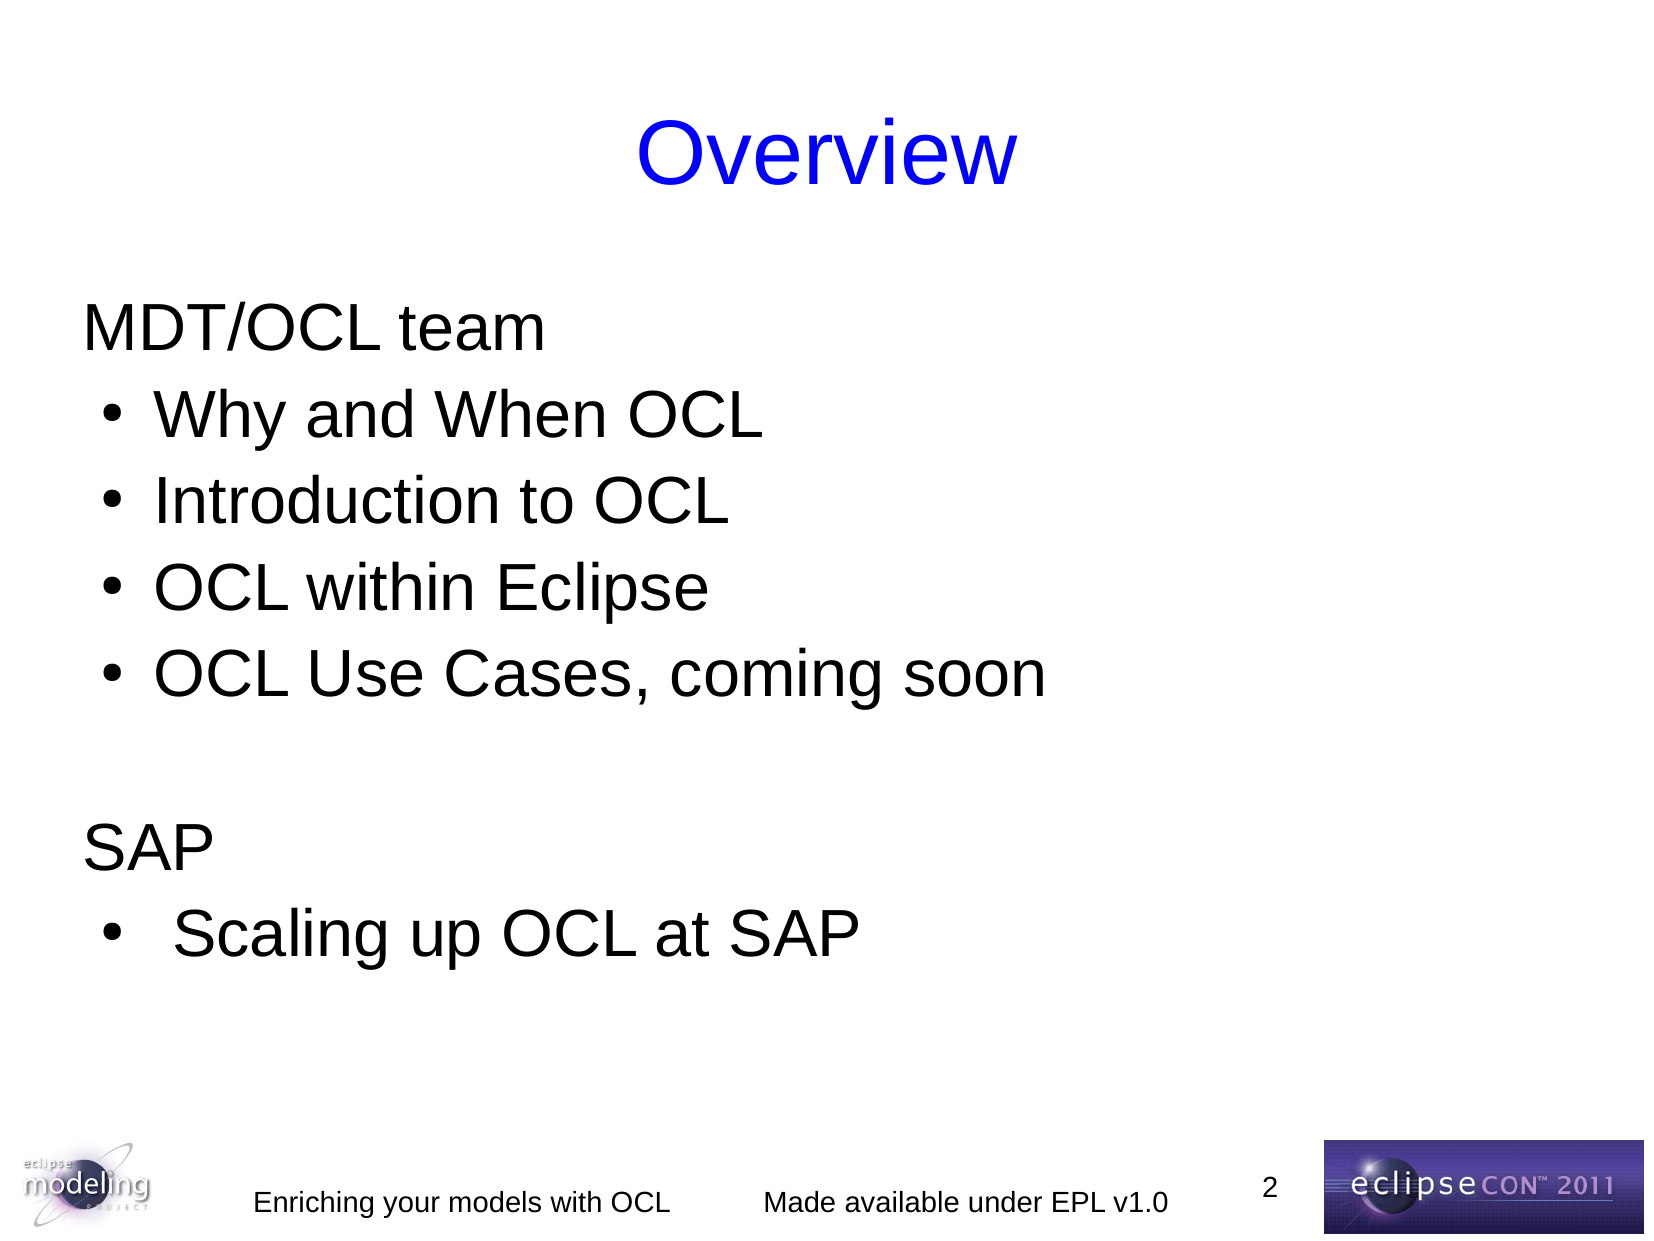

# Overview
MDT/OCL team
Why and When OCL
Introduction to OCL
OCL within Eclipse
OCL Use Cases, coming soon
SAP
 Scaling up OCL at SAP
2
Enriching your models with OCL